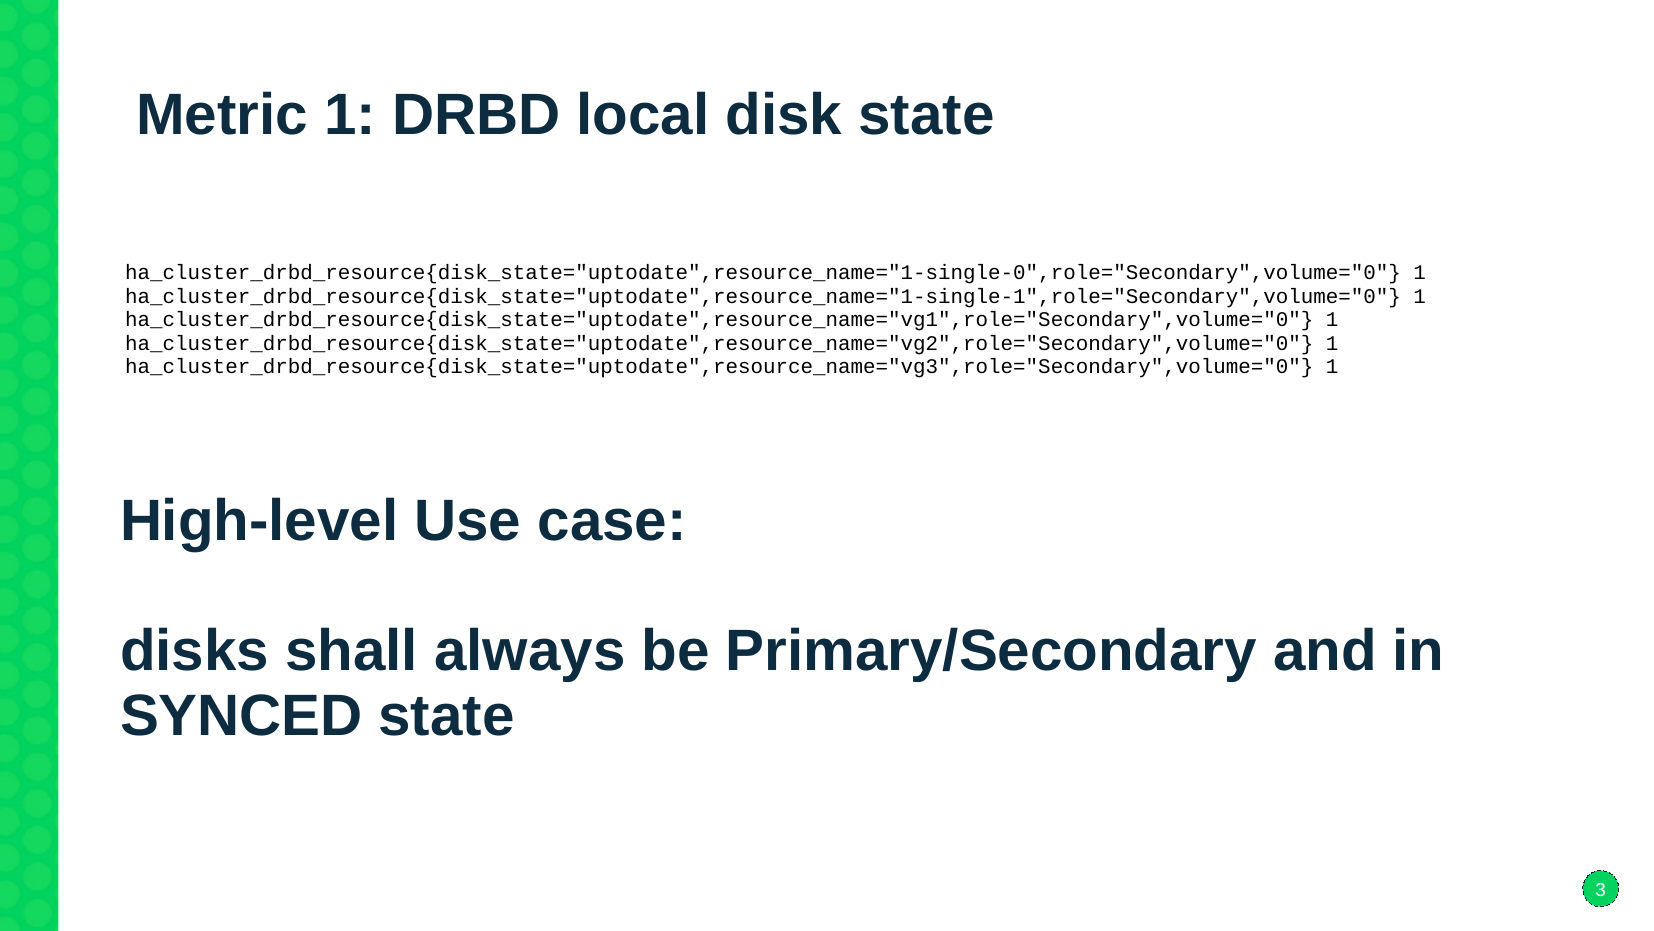

# Metric 1: DRBD local disk state
ha_cluster_drbd_resource{disk_state="uptodate",resource_name="1-single-0",role="Secondary",volume="0"} 1
ha_cluster_drbd_resource{disk_state="uptodate",resource_name="1-single-1",role="Secondary",volume="0"} 1
ha_cluster_drbd_resource{disk_state="uptodate",resource_name="vg1",role="Secondary",volume="0"} 1
ha_cluster_drbd_resource{disk_state="uptodate",resource_name="vg2",role="Secondary",volume="0"} 1
ha_cluster_drbd_resource{disk_state="uptodate",resource_name="vg3",role="Secondary",volume="0"} 1
High-level Use case:
disks shall always be Primary/Secondary and in SYNCED state
3